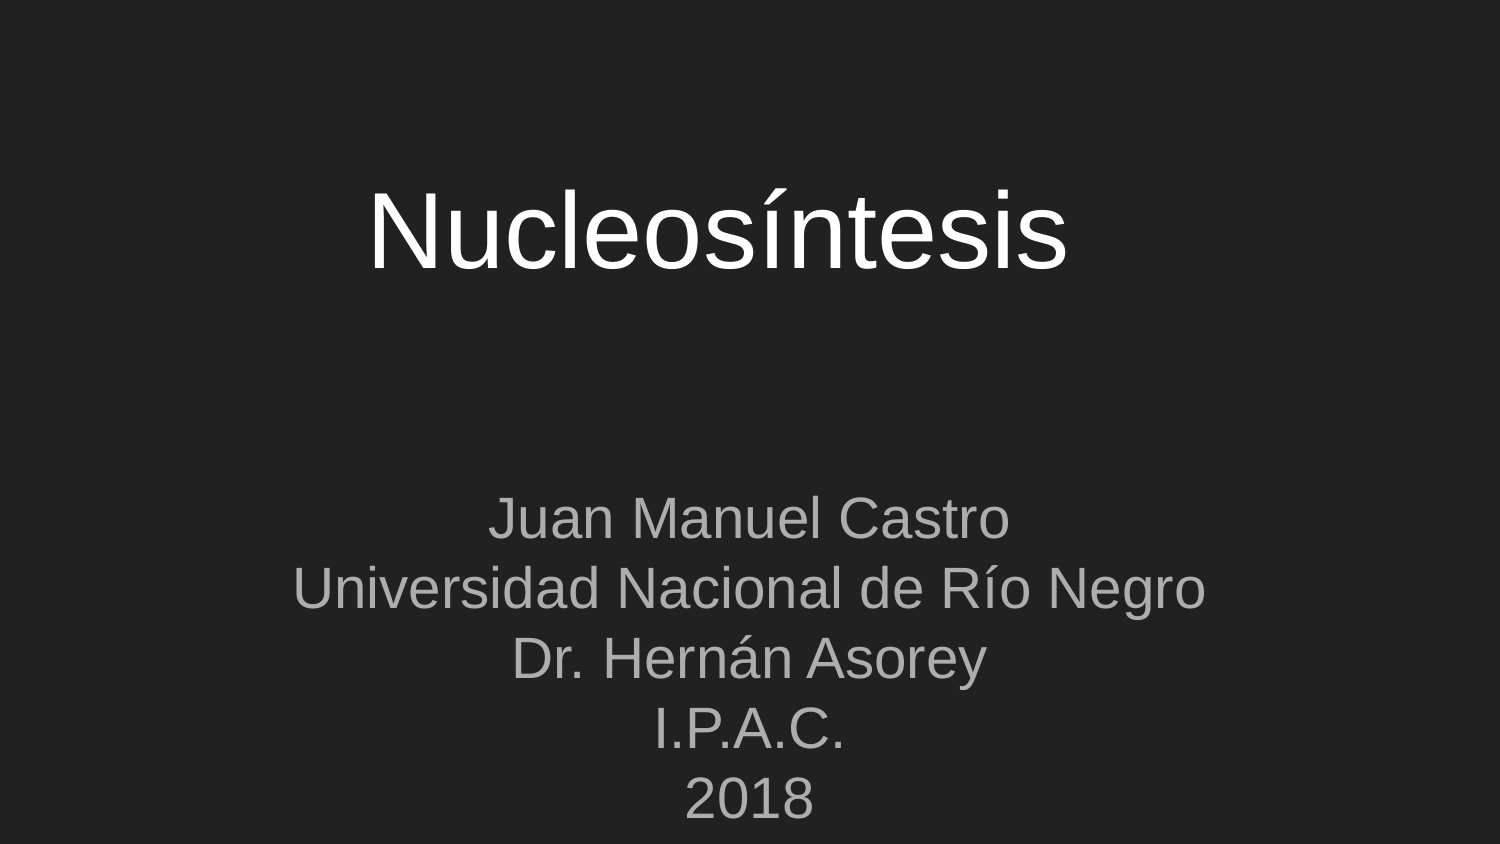

# Nucleosíntesis
Juan Manuel Castro
Universidad Nacional de Río Negro
Dr. Hernán Asorey
I.P.A.C.
2018